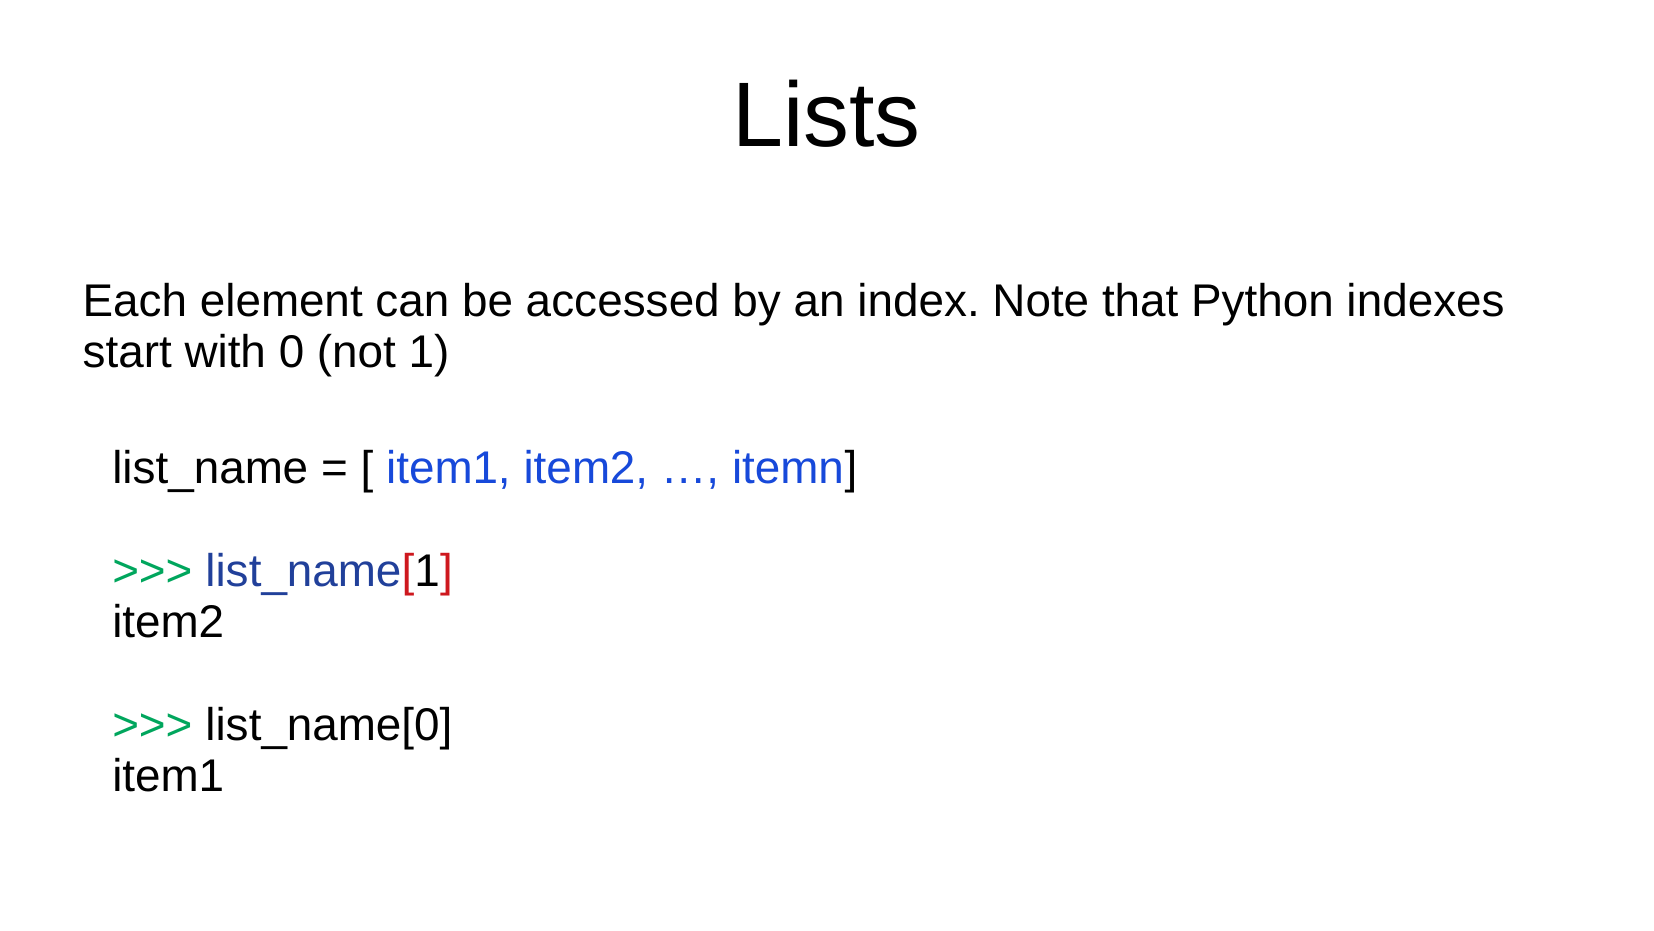

# Lists
Each element can be accessed by an index. Note that Python indexes start with 0 (not 1)
list_name = [ item1, item2, …, itemn]
>>> list_name[1]
item2
>>> list_name[0]
item1